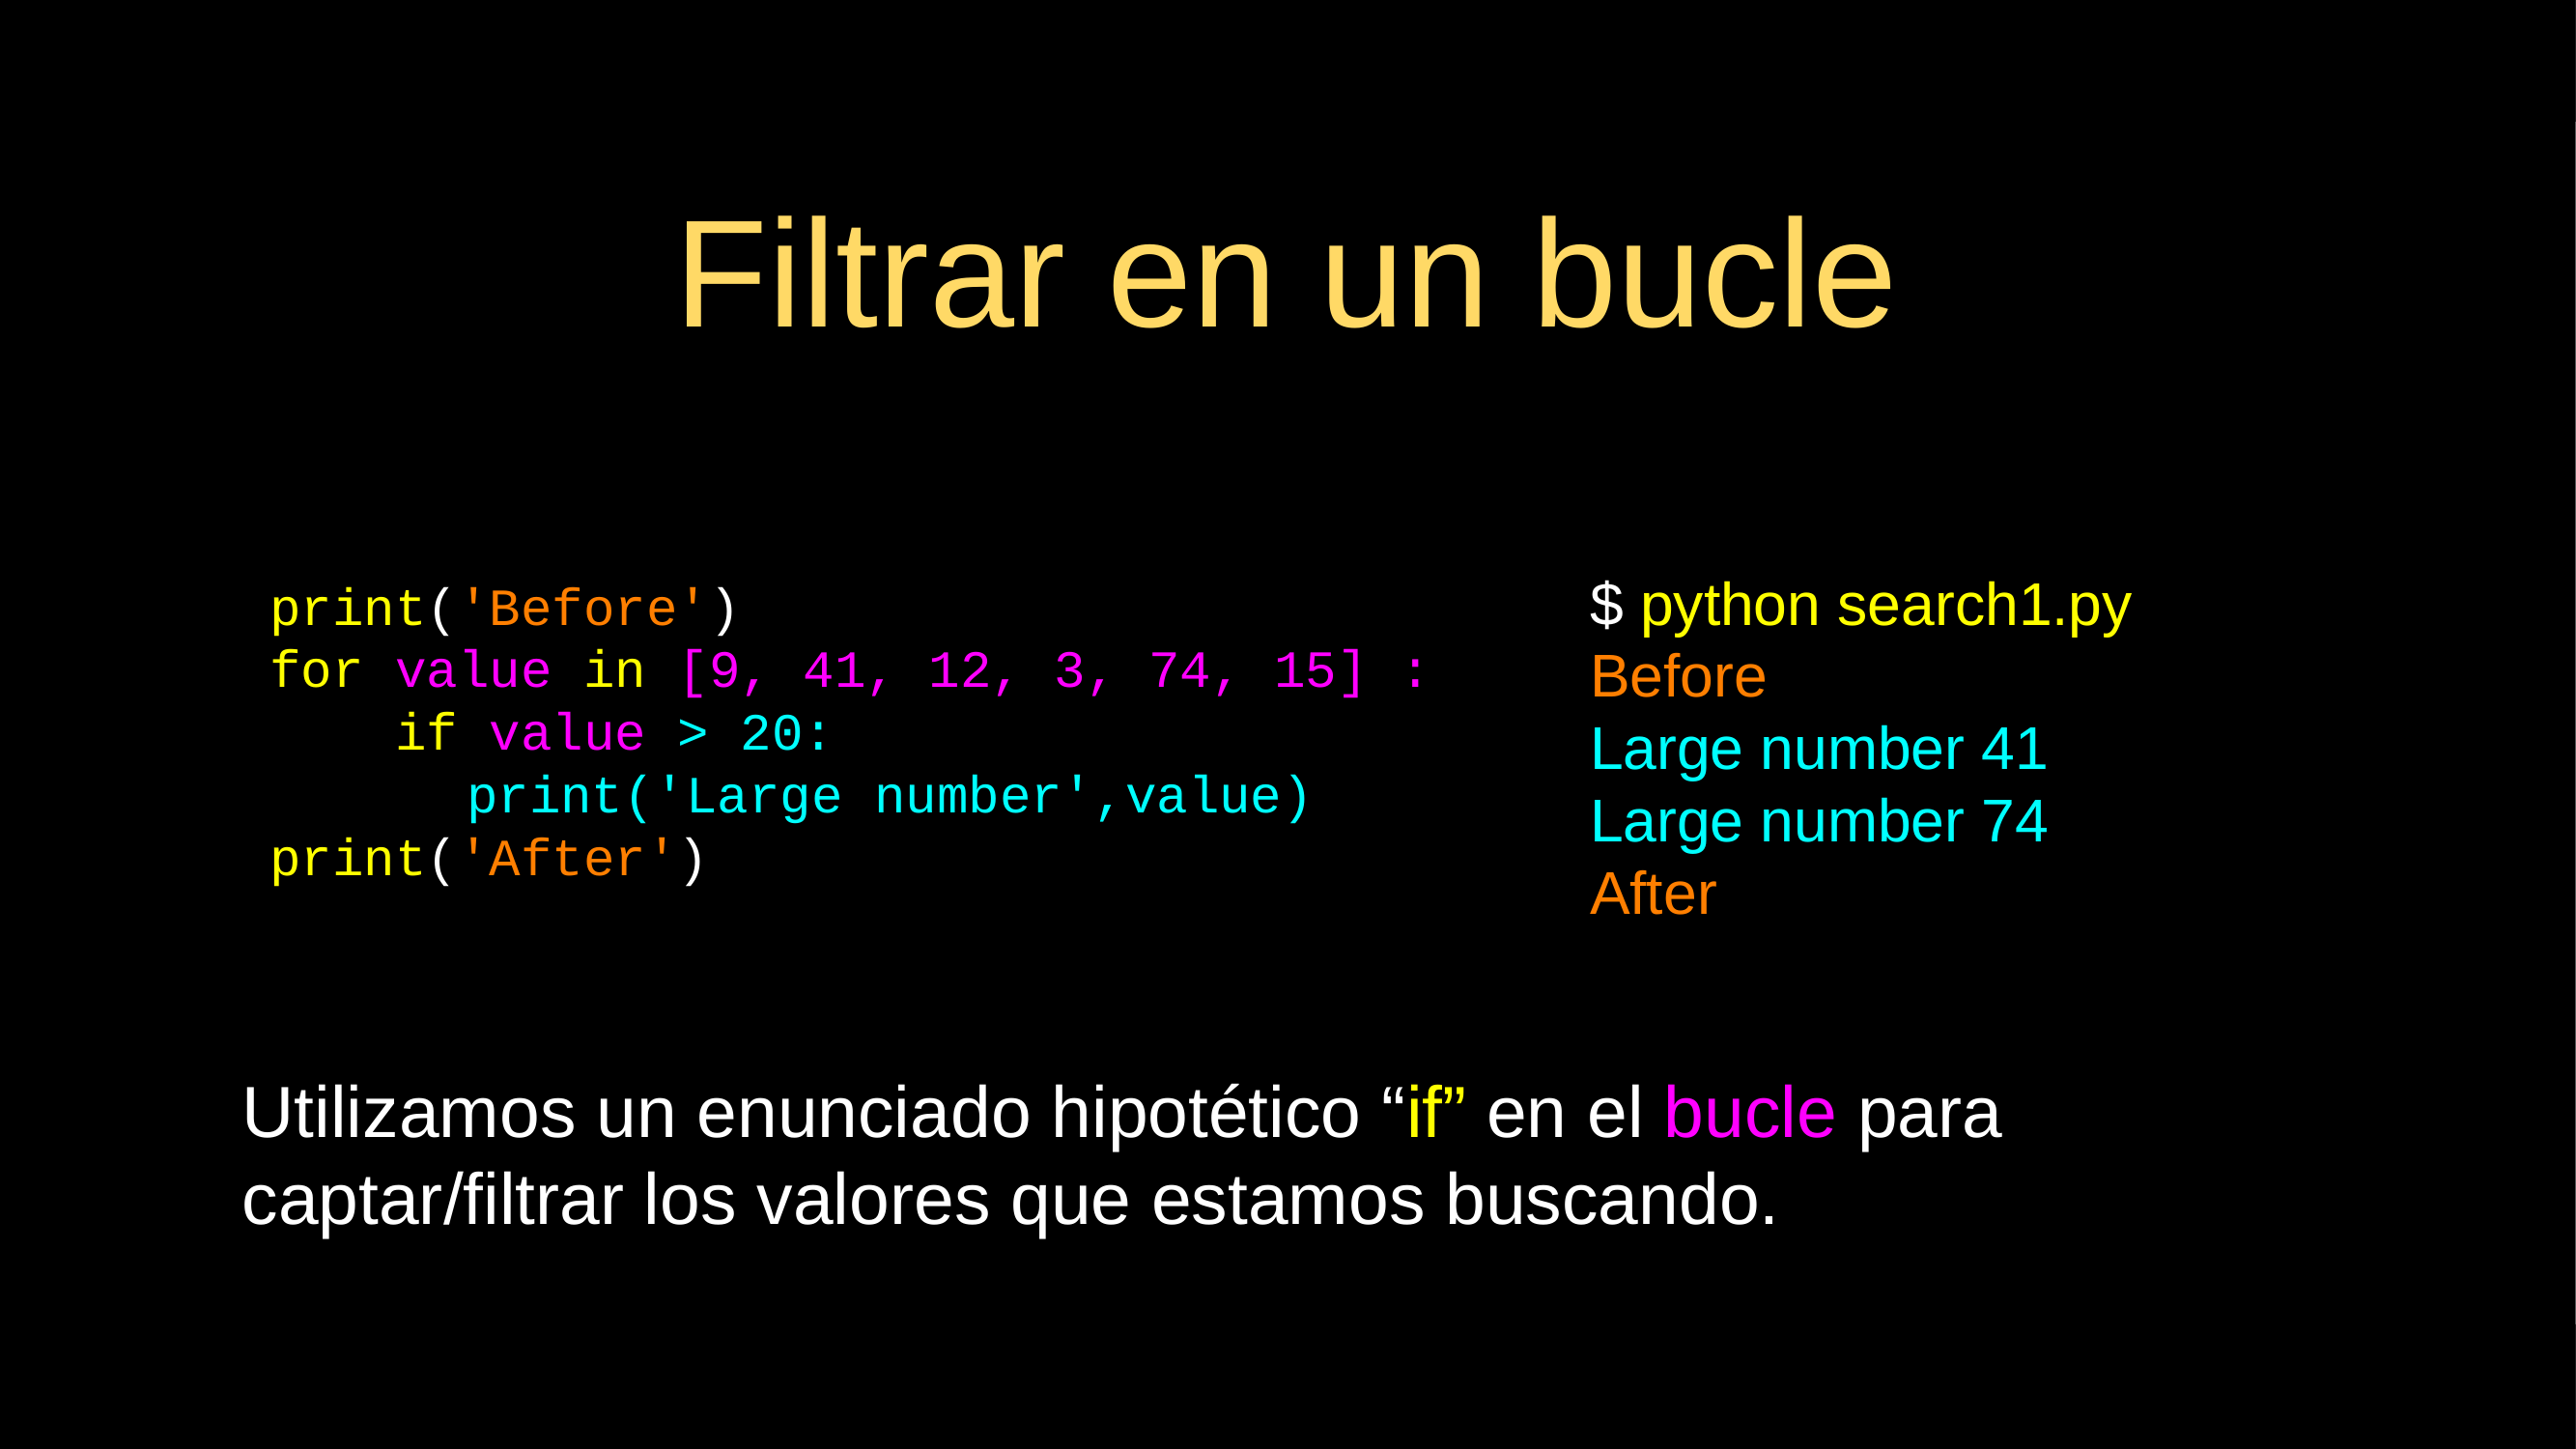

# Filtrar en un bucle
print('Before')
for value in [9, 41, 12, 3, 74, 15] :
 if value > 20:
 	 print('Large number',value)
print('After')
$ python search1.py
Before
Large number 41
Large number 74
After
Utilizamos un enunciado hipotético “if” en el bucle para captar/filtrar los valores que estamos buscando.